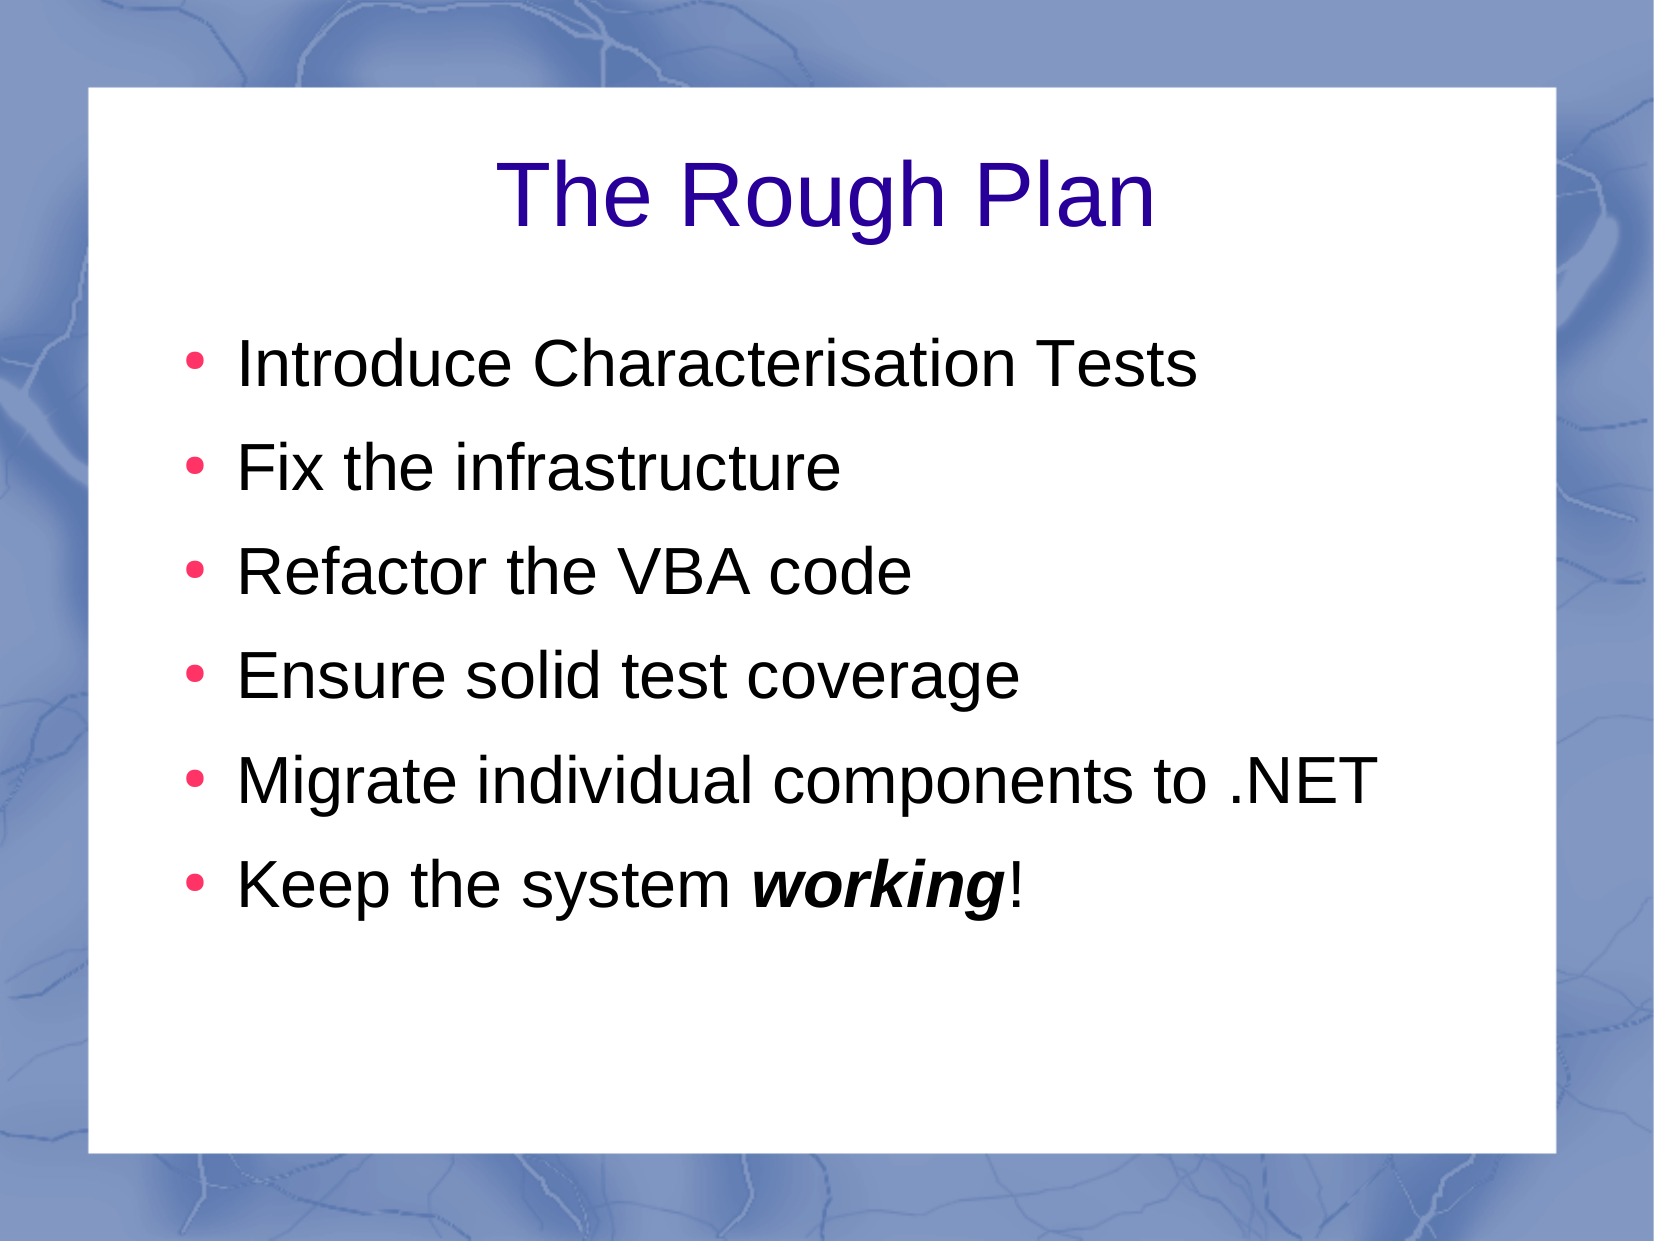

# The Rough Plan
Introduce Characterisation Tests
Fix the infrastructure
Refactor the VBA code
Ensure solid test coverage
Migrate individual components to .NET
Keep the system working!